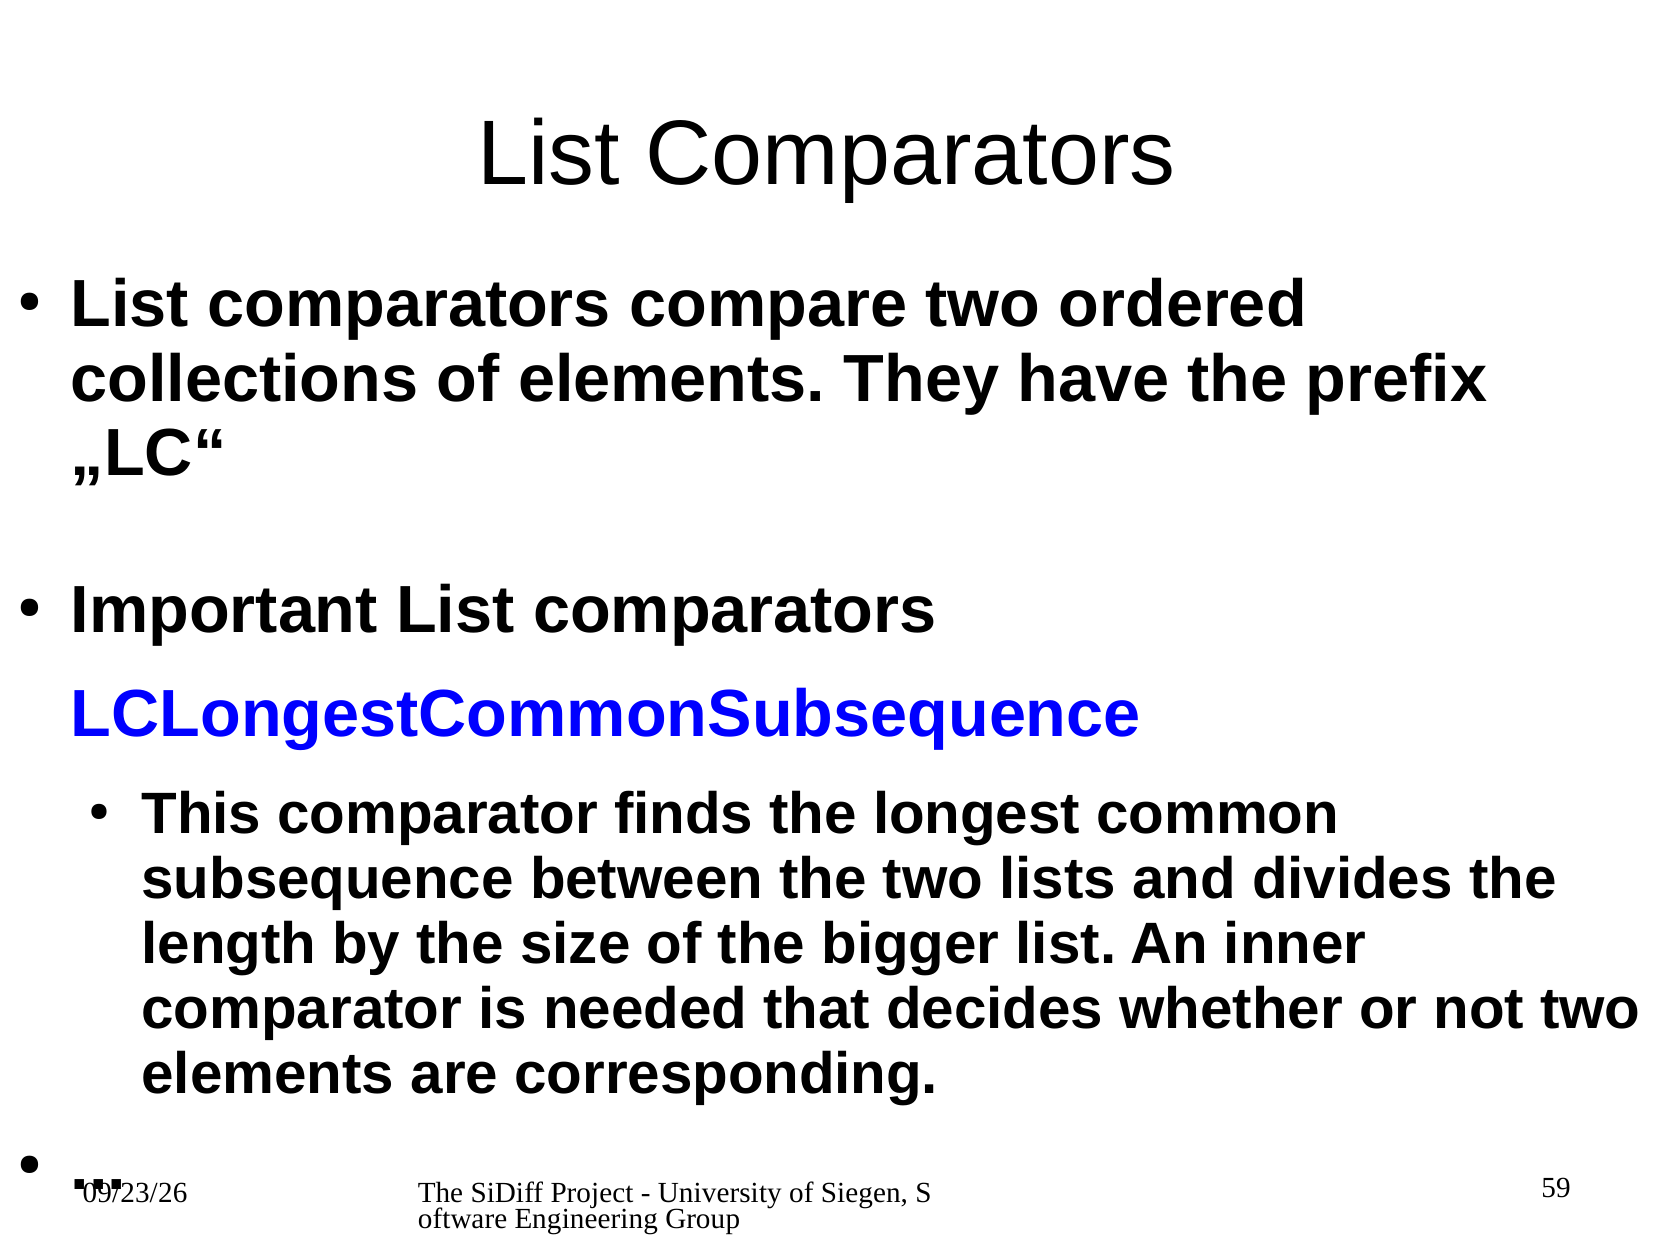

# List Comparators
List comparators compare two ordered collections of elements. They have the prefix „LC“
Important List comparators
LCLongestCommonSubsequence
This comparator finds the longest common subsequence between the two lists and divides the length by the size of the bigger list. An inner comparator is needed that decides whether or not two elements are corresponding.
...
59
The SiDiff Project - University of Siegen, Software Engineering Group